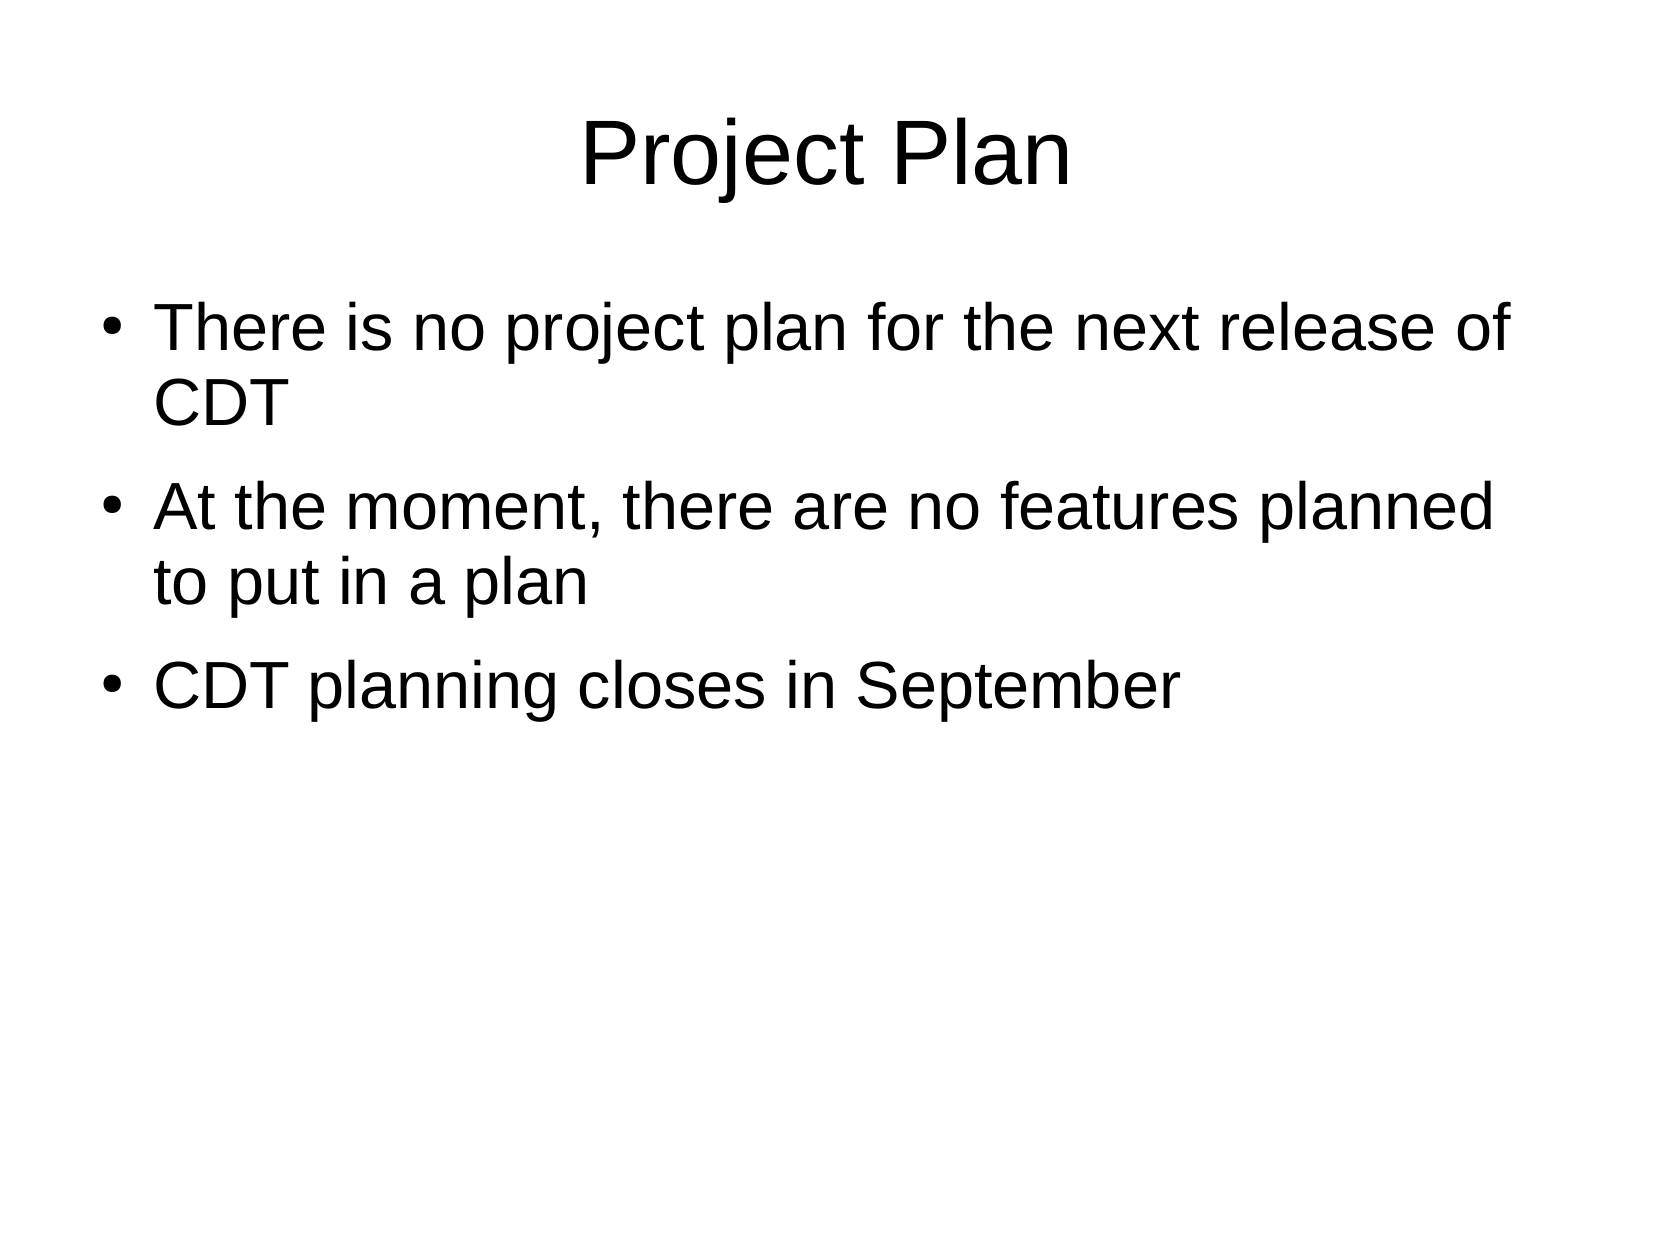

# Project Plan
There is no project plan for the next release of CDT
At the moment, there are no features planned to put in a plan
CDT planning closes in September